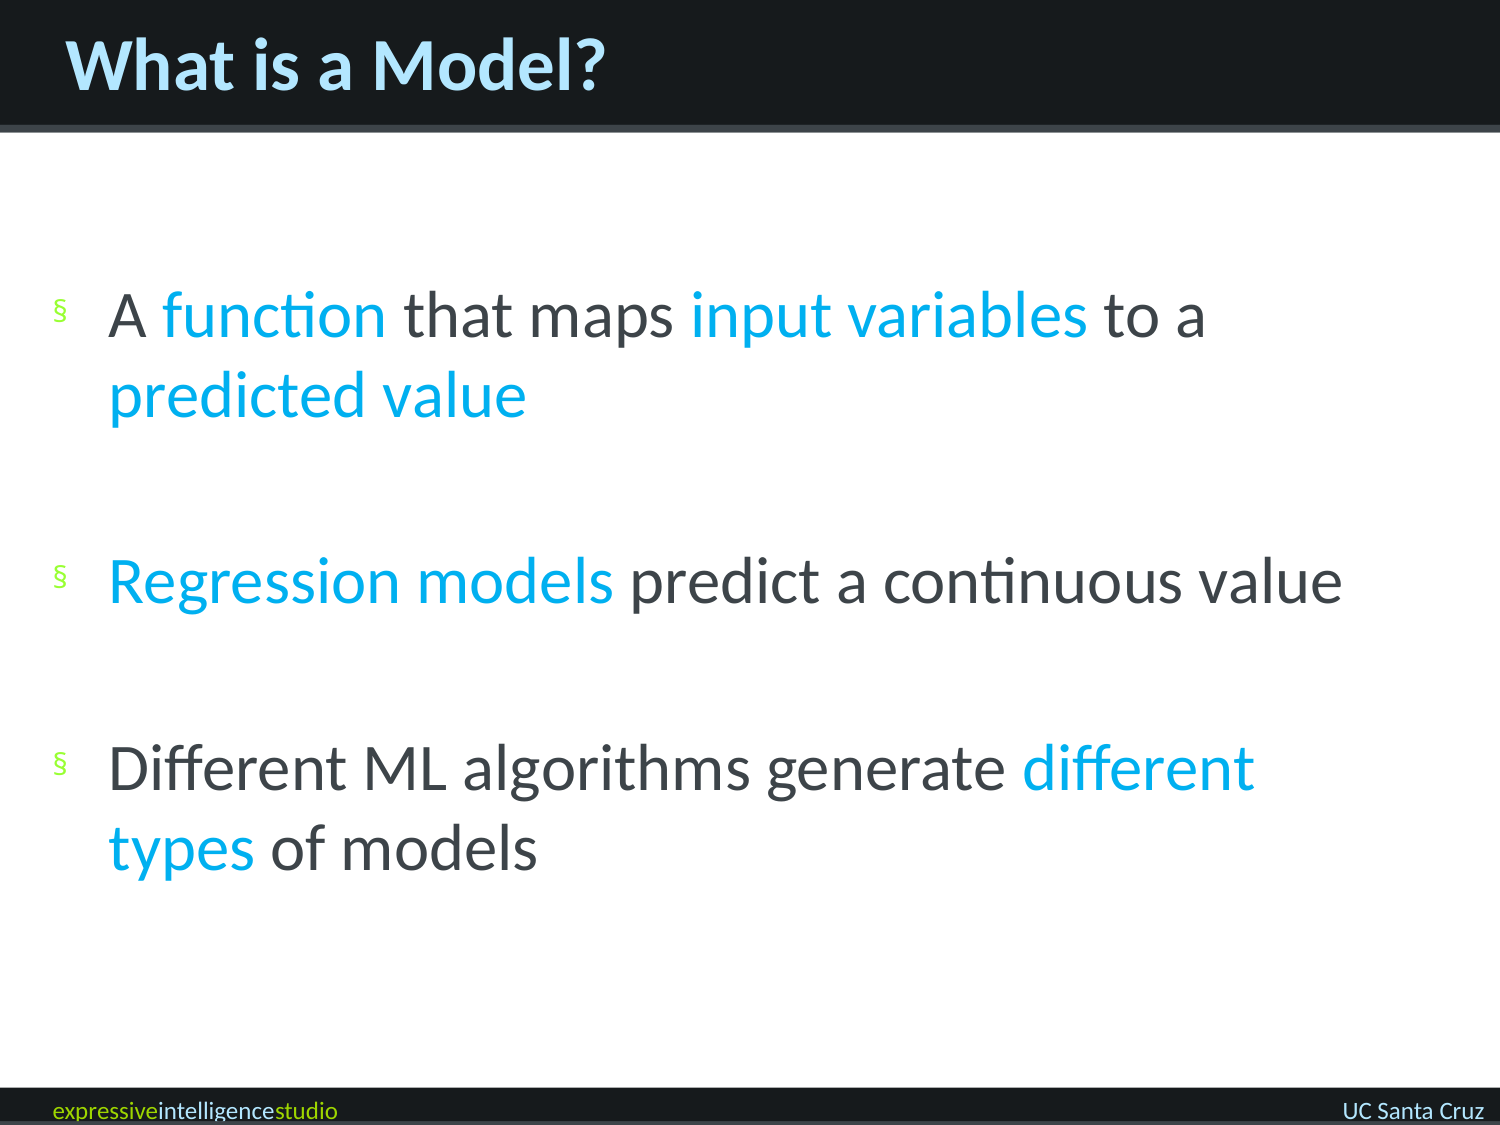

# What is a Model?
A function that maps input variables to a predicted value
Regression models predict a continuous value
Different ML algorithms generate different types of models